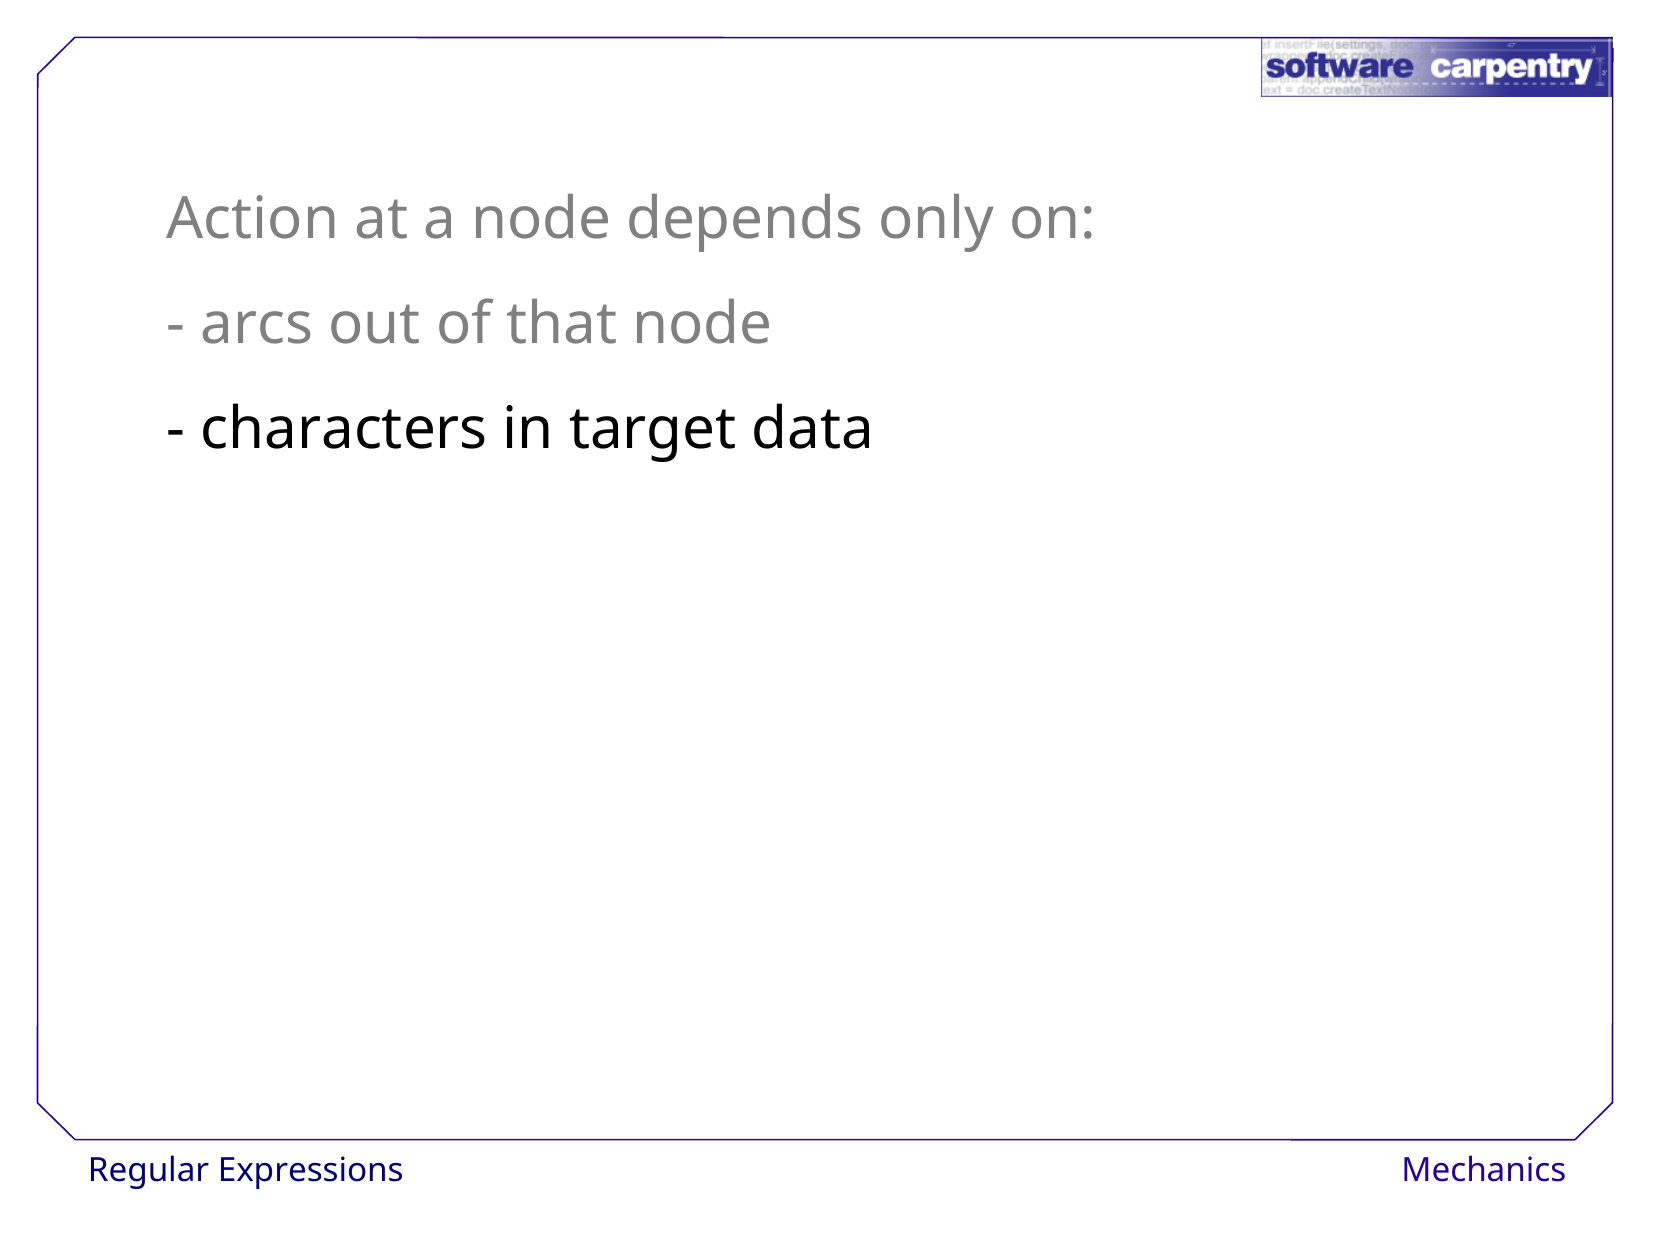

Action at a node depends only on:
- arcs out of that node
- characters in target data